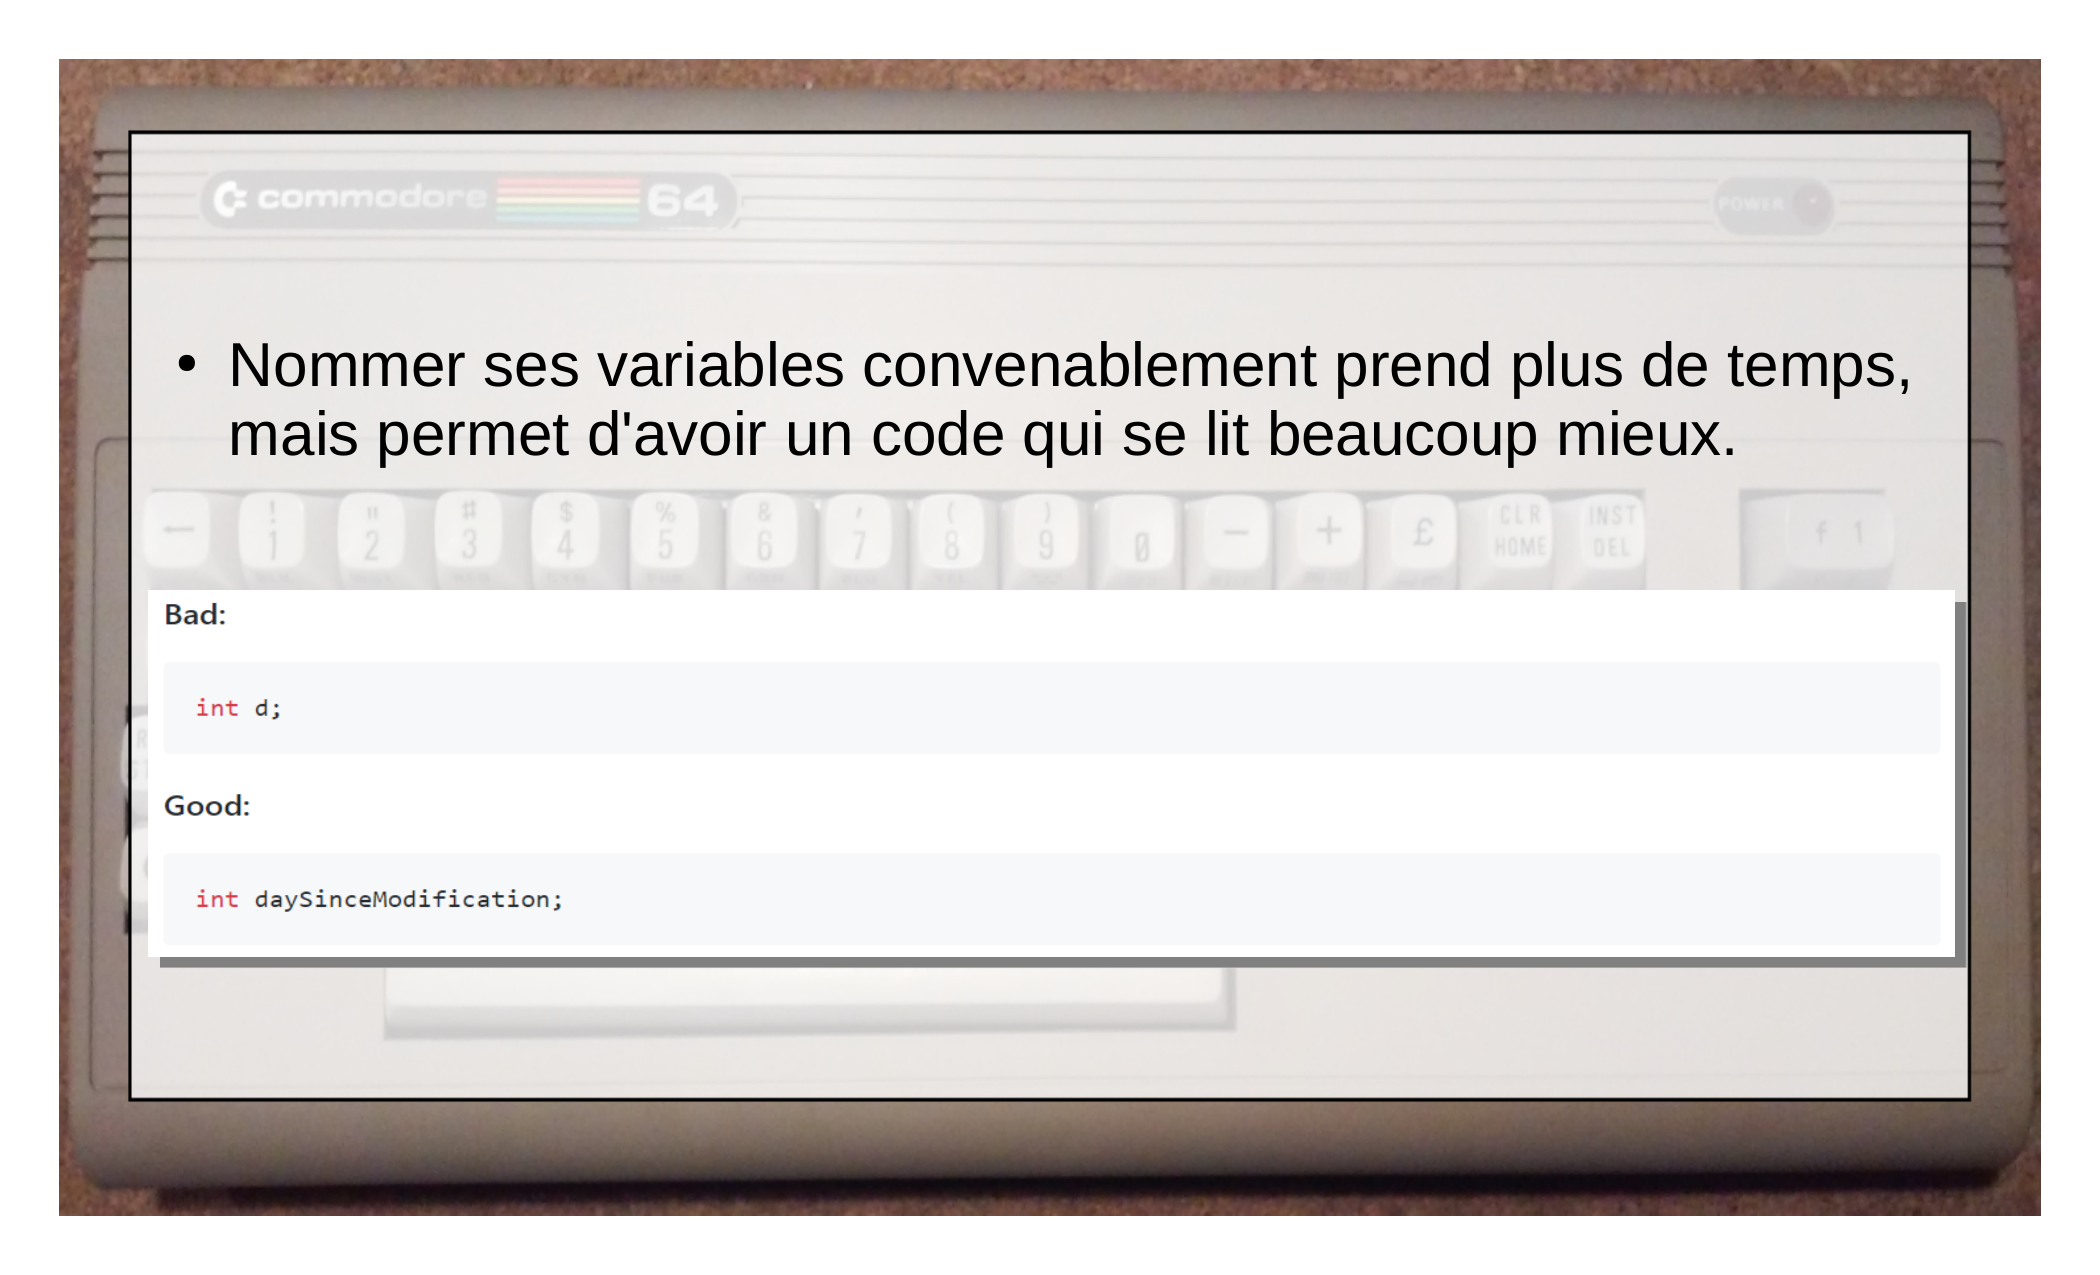

# Nommer ses variables convenablement prend plus de temps, mais permet d'avoir un code qui se lit beaucoup mieux.